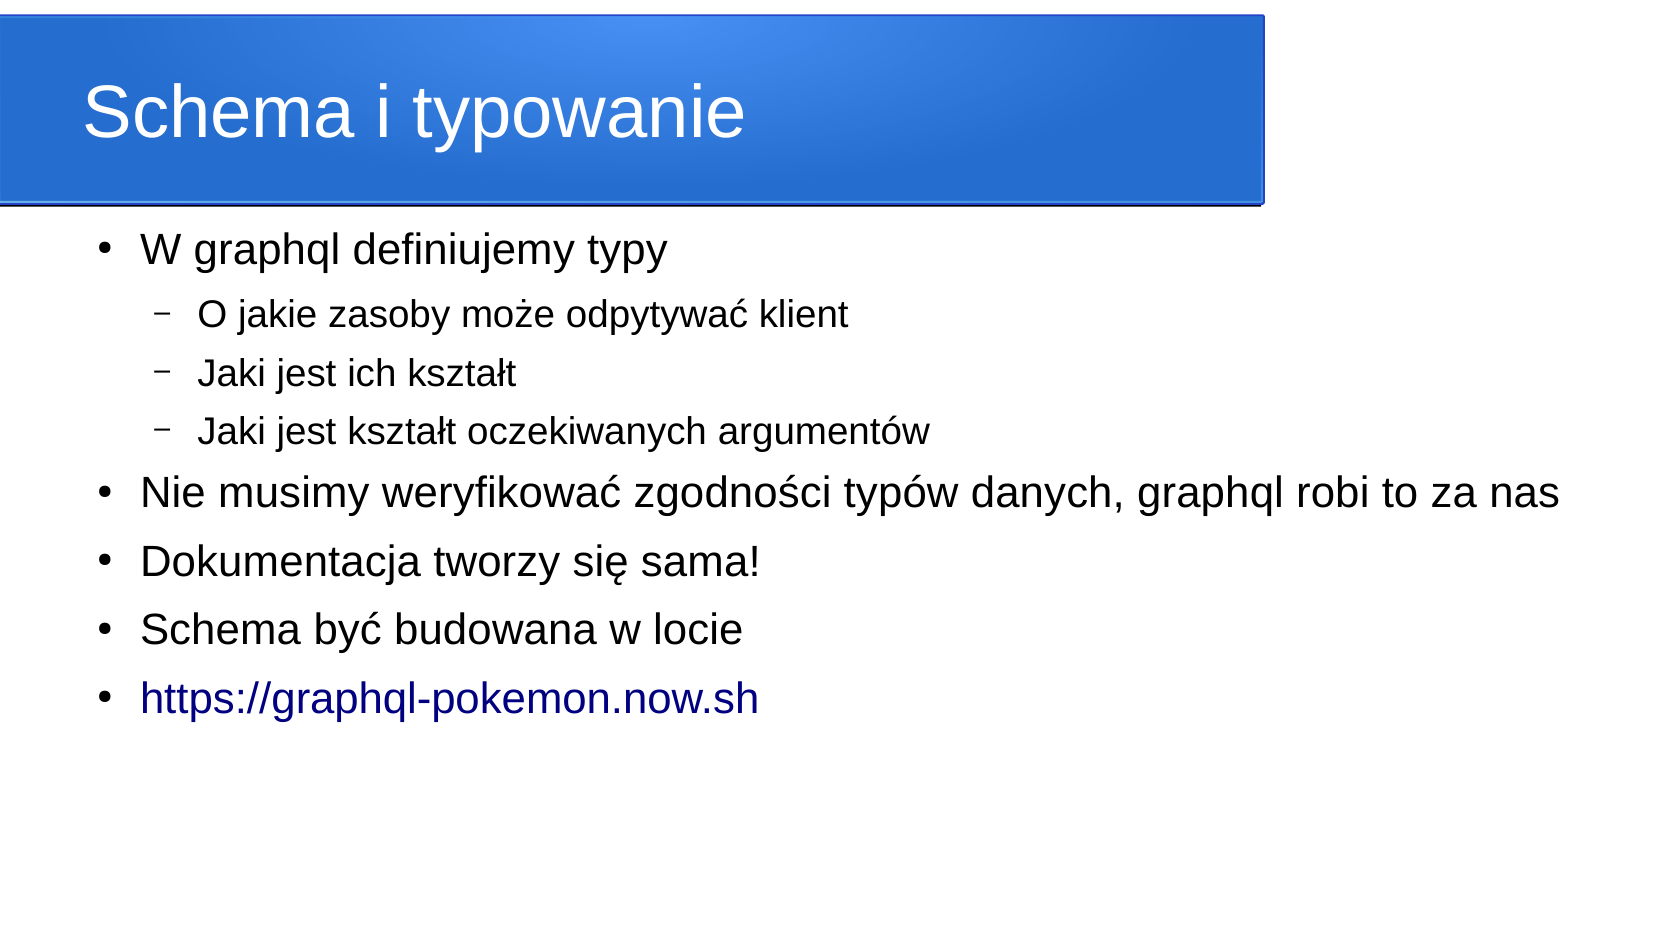

# Schema i typowanie
W graphql definiujemy typy
O jakie zasoby może odpytywać klient
Jaki jest ich kształt
Jaki jest kształt oczekiwanych argumentów
Nie musimy weryfikować zgodności typów danych, graphql robi to za nas
Dokumentacja tworzy się sama!
Schema być budowana w locie
https://graphql-pokemon.now.sh